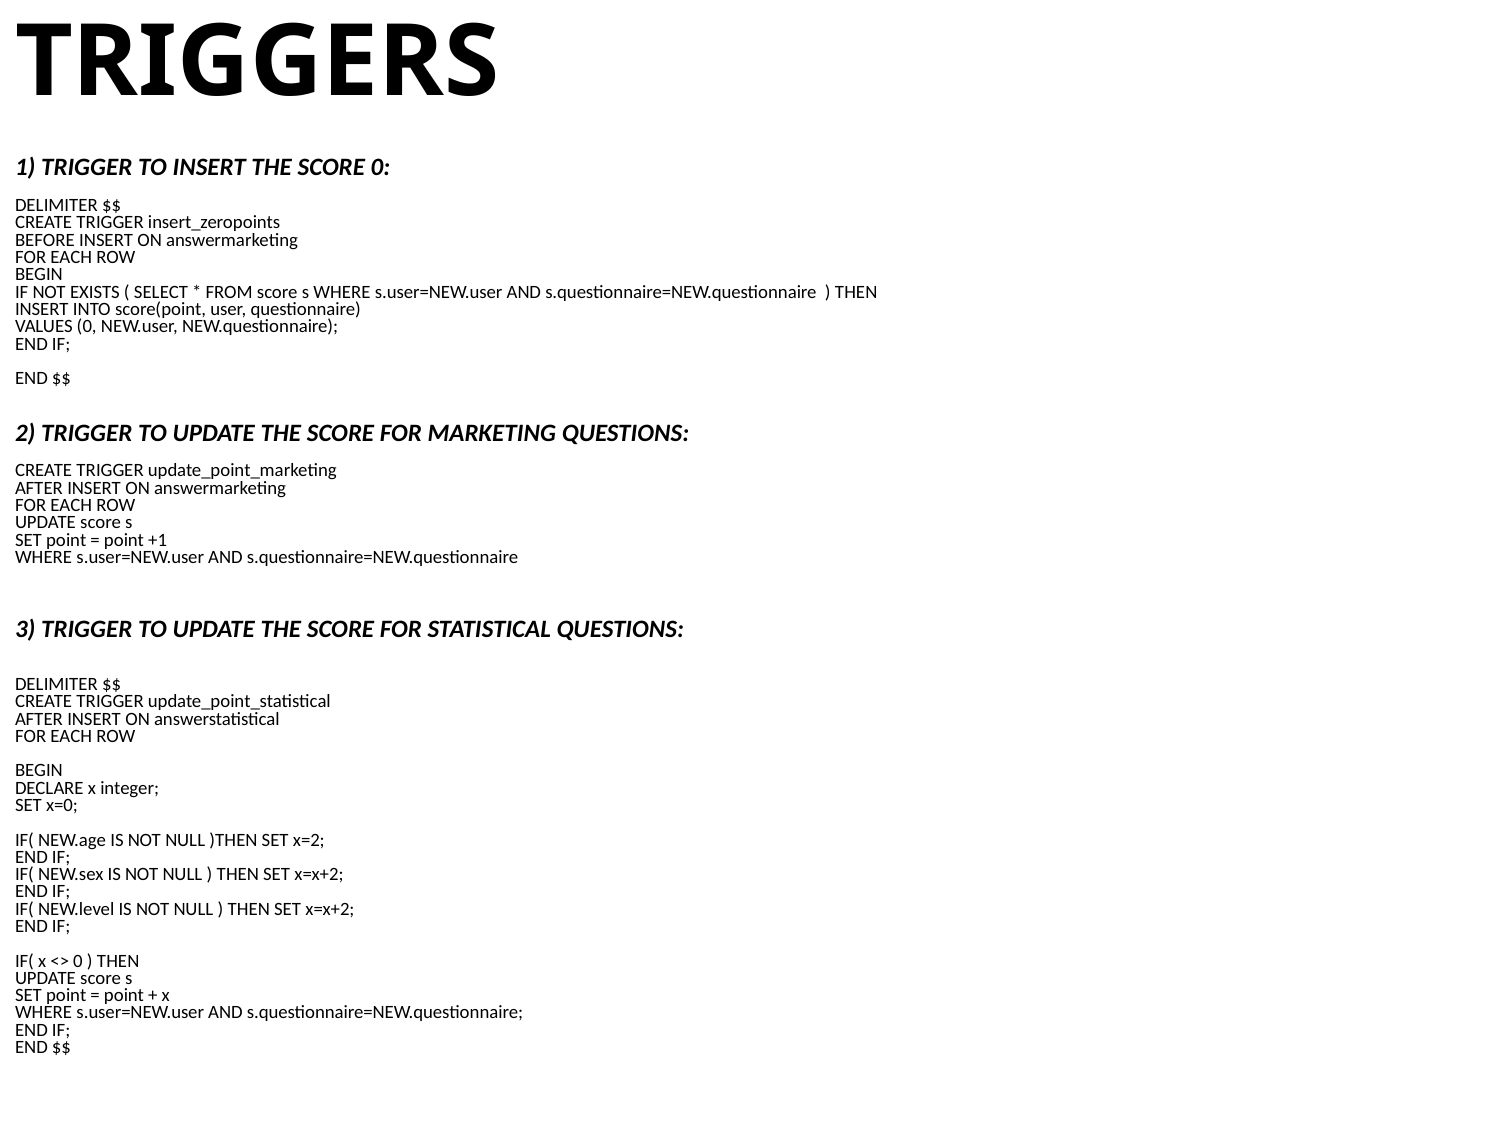

# TRIGGERS
1) TRIGGER TO INSERT THE SCORE 0:
DELIMITER $$
CREATE TRIGGER insert_zeropoints
BEFORE INSERT ON answermarketing
FOR EACH ROW
BEGIN
IF NOT EXISTS ( SELECT * FROM score s WHERE s.user=NEW.user AND s.questionnaire=NEW.questionnaire ) THEN
INSERT INTO score(point, user, questionnaire)
VALUES (0, NEW.user, NEW.questionnaire);
END IF;
END $$
2) TRIGGER TO UPDATE THE SCORE FOR MARKETING QUESTIONS:
CREATE TRIGGER update_point_marketing
AFTER INSERT ON answermarketing
FOR EACH ROW
UPDATE score s
SET point = point +1
WHERE s.user=NEW.user AND s.questionnaire=NEW.questionnaire
3) TRIGGER TO UPDATE THE SCORE FOR STATISTICAL QUESTIONS:
DELIMITER $$
CREATE TRIGGER update_point_statistical
AFTER INSERT ON answerstatistical
FOR EACH ROW
BEGIN
DECLARE x integer;
SET x=0;
IF( NEW.age IS NOT NULL )THEN SET x=2;
END IF;
IF( NEW.sex IS NOT NULL ) THEN SET x=x+2;
END IF;
IF( NEW.level IS NOT NULL ) THEN SET x=x+2;
END IF;
IF( x <> 0 ) THEN
UPDATE score s
SET point = point + x
WHERE s.user=NEW.user AND s.questionnaire=NEW.questionnaire;
END IF;
END $$